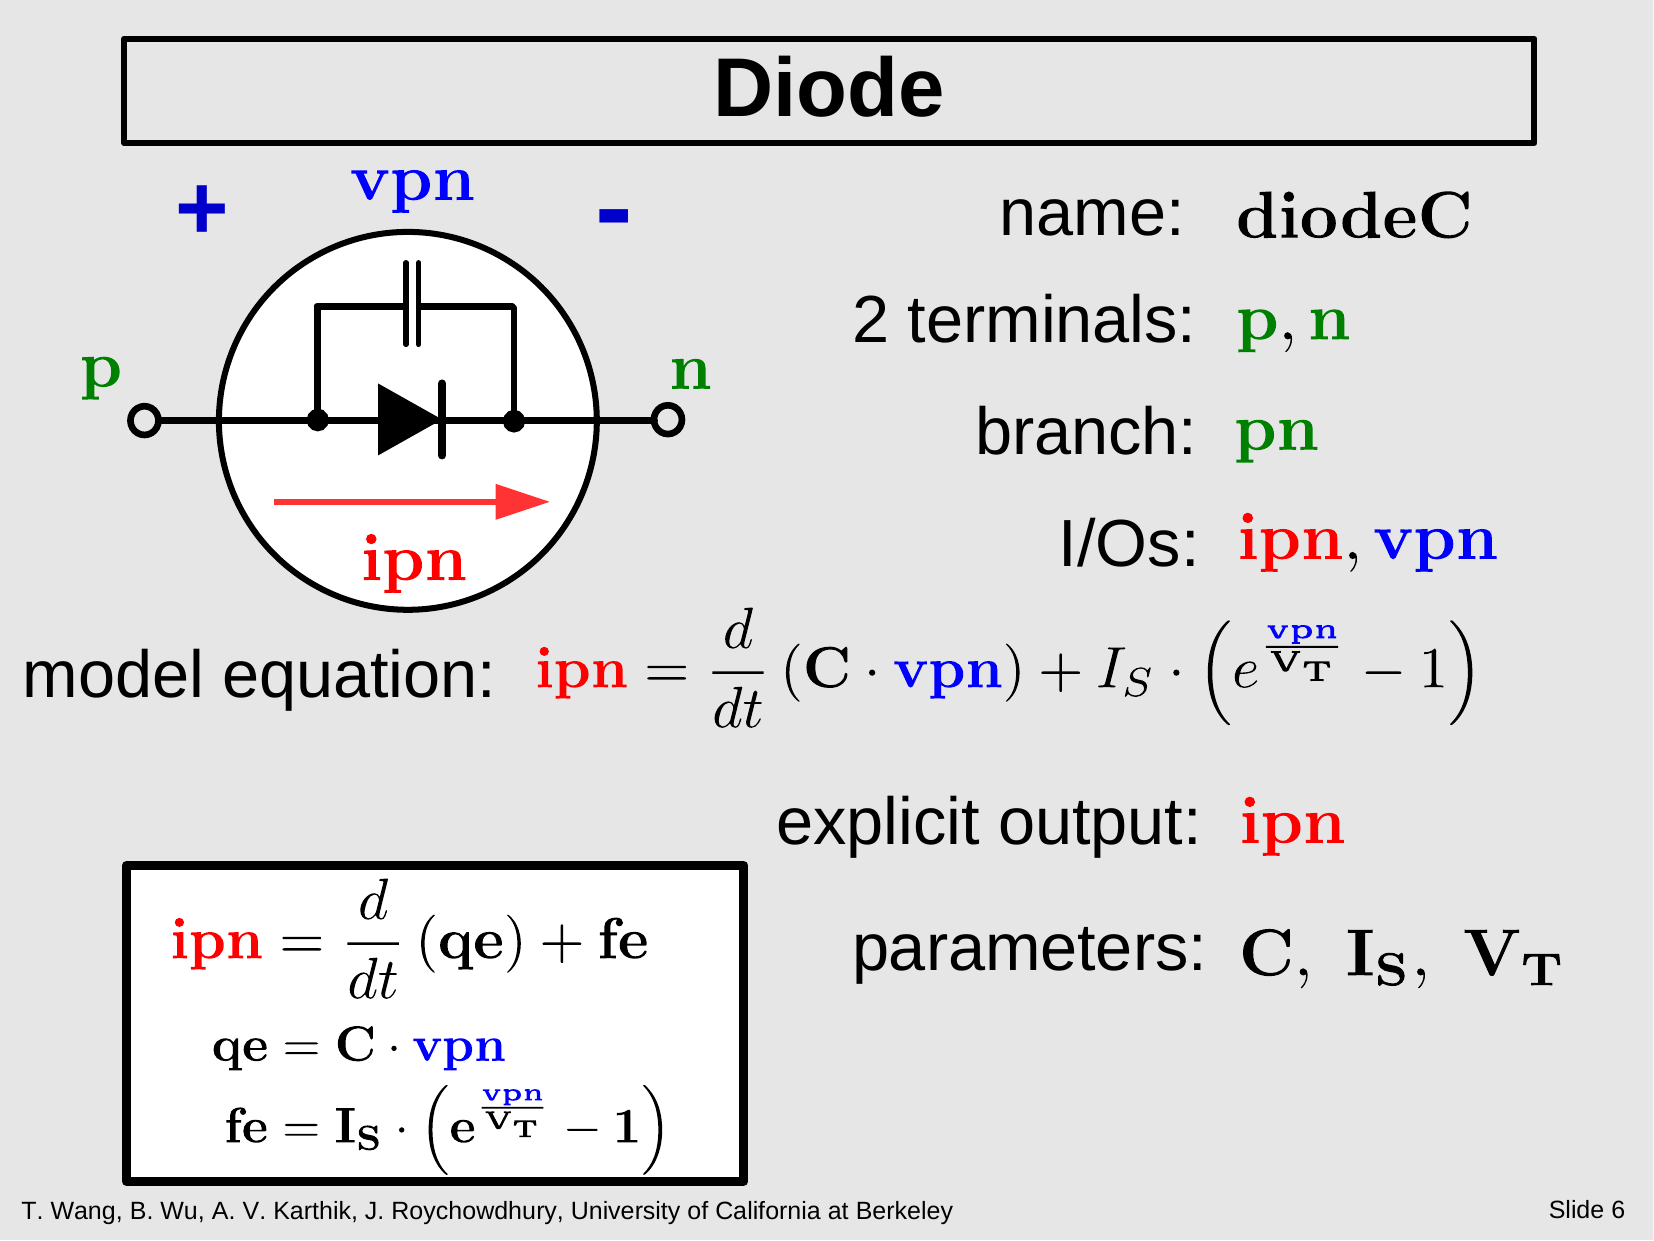

# Diode
-
+
name:
2 terminals:
 branch:
 I/Os:
 model equation:
explicit output:
 parameters: